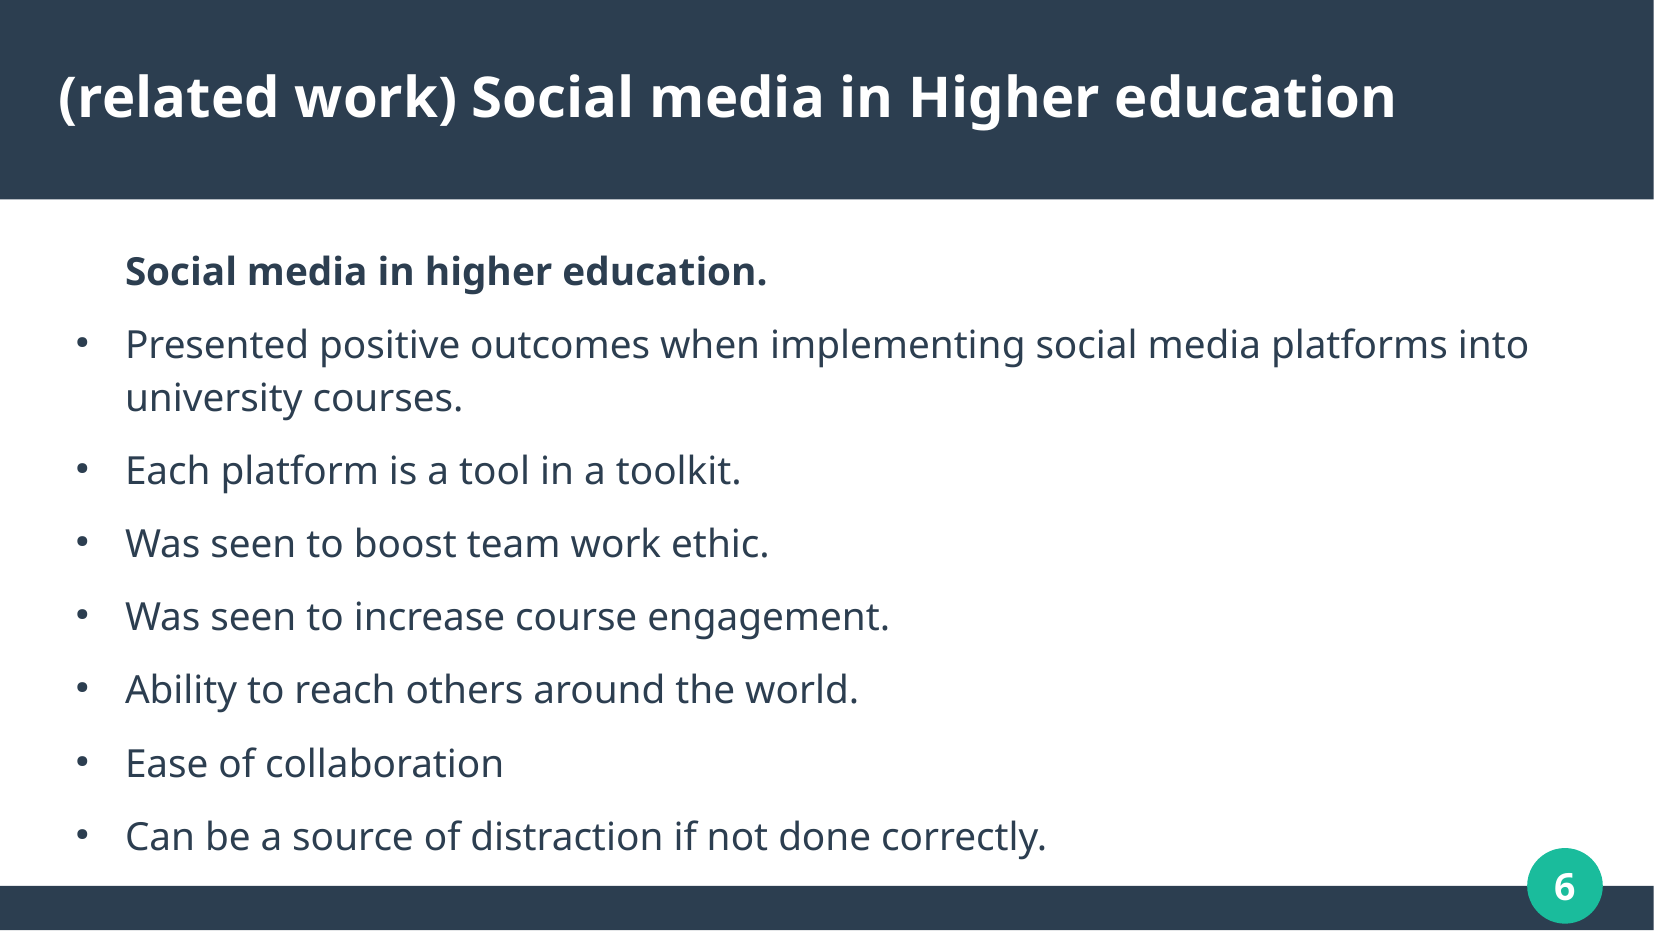

# (related work) Social media in Higher education
Social media in higher education.
Presented positive outcomes when implementing social media platforms into university courses.
Each platform is a tool in a toolkit.
Was seen to boost team work ethic.
Was seen to increase course engagement.
Ability to reach others around the world.
Ease of collaboration
Can be a source of distraction if not done correctly.